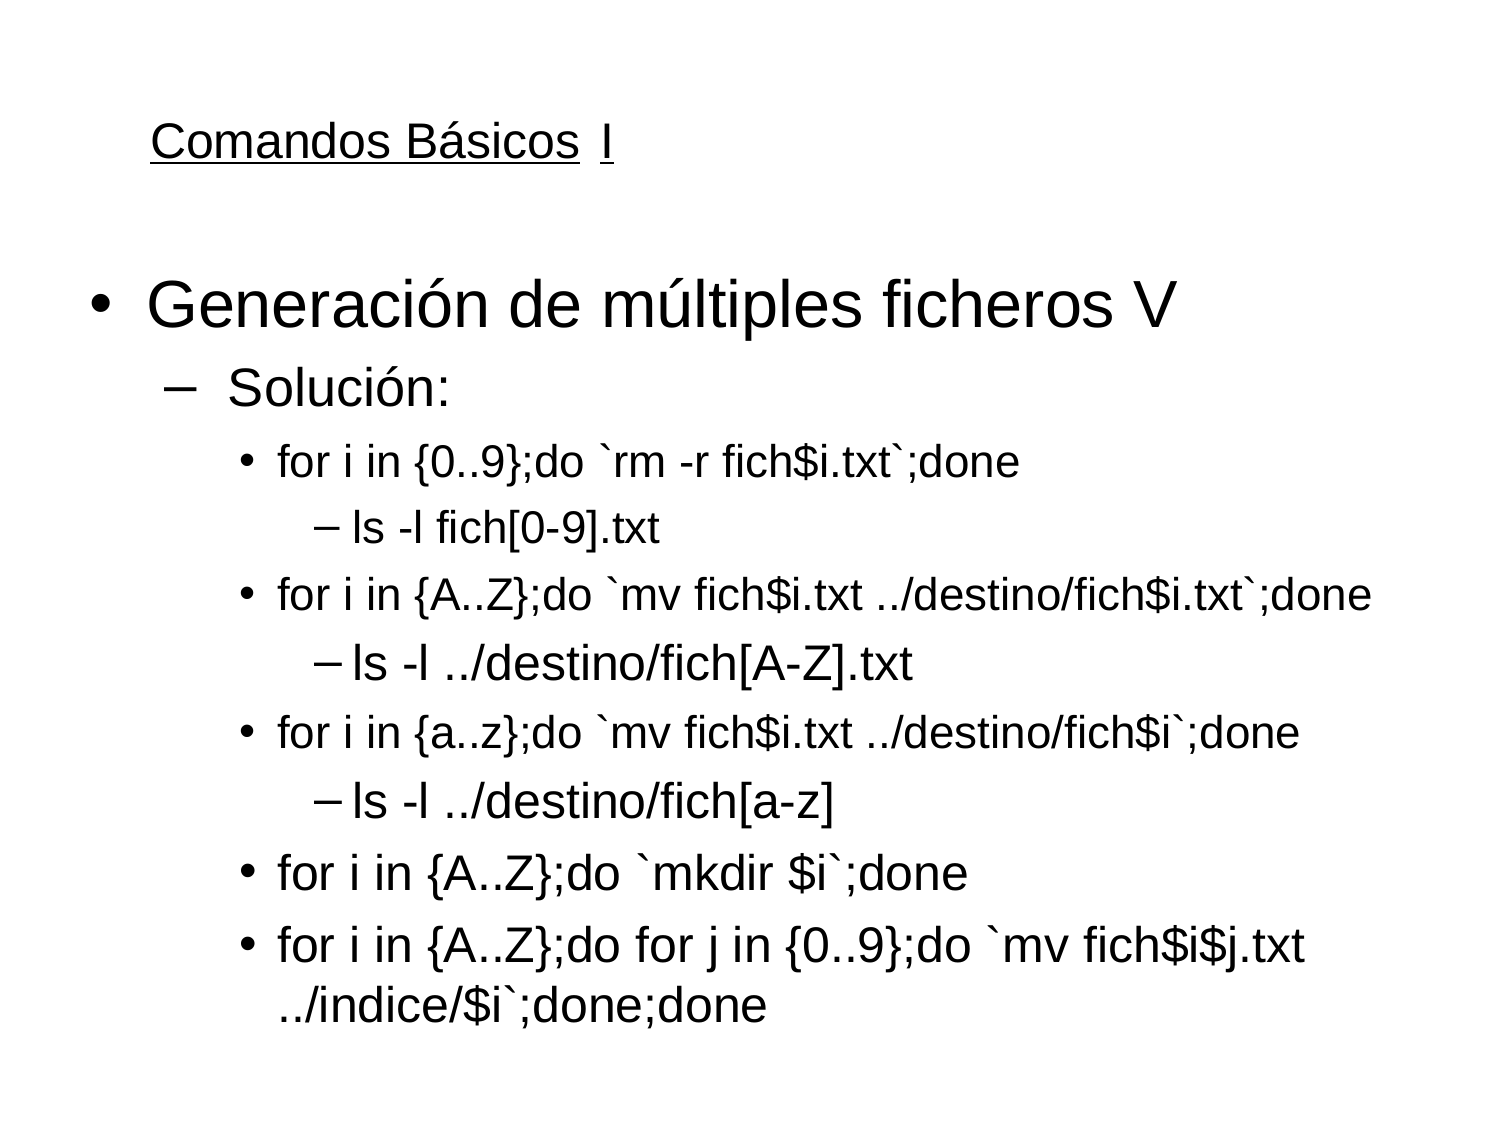

# Comandos Básicos	I
Generación de múltiples ficheros V
 Solución:
for i in {0..9};do `rm -r fich$i.txt`;done
ls -l fich[0-9].txt
for i in {A..Z};do `mv fich$i.txt ../destino/fich$i.txt`;done
ls -l ../destino/fich[A-Z].txt
for i in {a..z};do `mv fich$i.txt ../destino/fich$i`;done
ls -l ../destino/fich[a-z]
for i in {A..Z};do `mkdir $i`;done
for i in {A..Z};do for j in {0..9};do `mv fich$i$j.txt ../indice/$i`;done;done